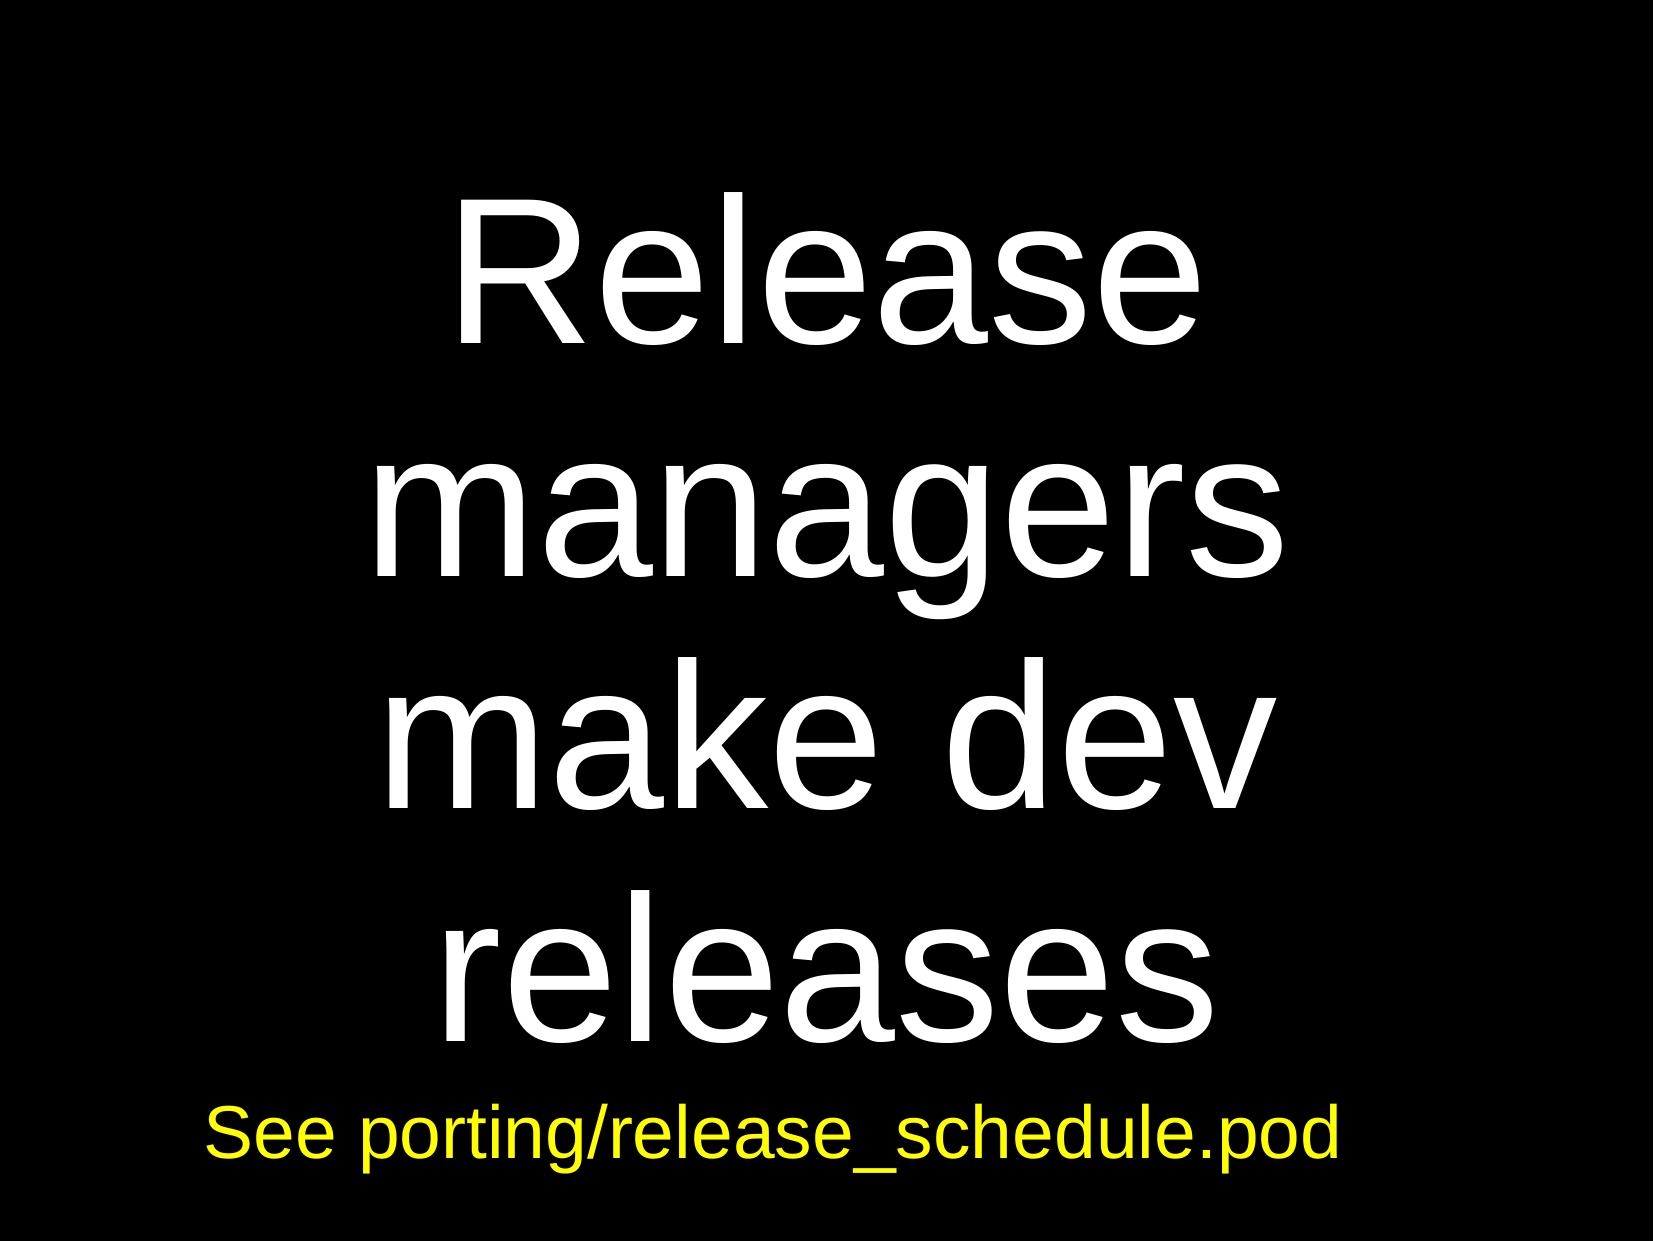

# Release managers make dev releases
See porting/release_schedule.pod